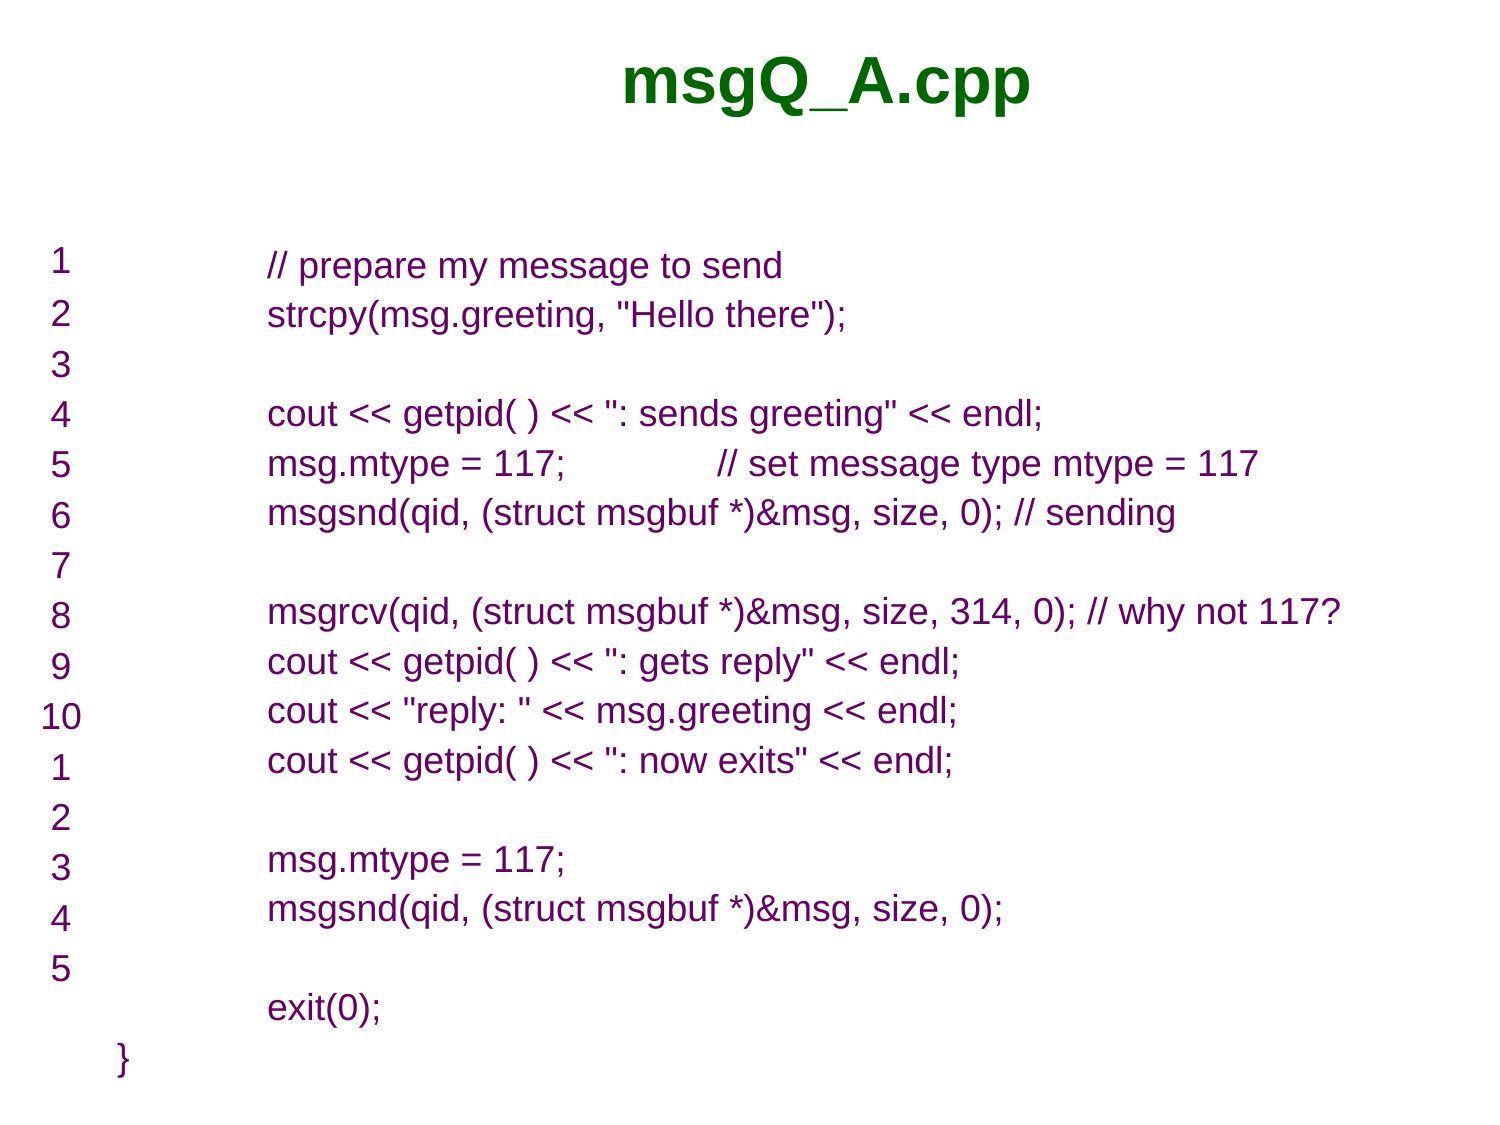

# msgQ_A.cpp
	// prepare my message to send
	strcpy(msg.greeting, "Hello there");
	cout << getpid( ) << ": sends greeting" << endl;
	msg.mtype = 117; 	// set message type mtype = 117
	msgsnd(qid, (struct msgbuf *)&msg, size, 0); // sending
	msgrcv(qid, (struct msgbuf *)&msg, size, 314, 0); // why not 117?
	cout << getpid( ) << ": gets reply" << endl;
	cout << "reply: " << msg.greeting << endl;
	cout << getpid( ) << ": now exits" << endl;
	msg.mtype = 117;
	msgsnd(qid, (struct msgbuf *)&msg, size, 0);
	exit(0);
}
1
2
3
4
5
6
7
8
9
10
1
2
3
4
5